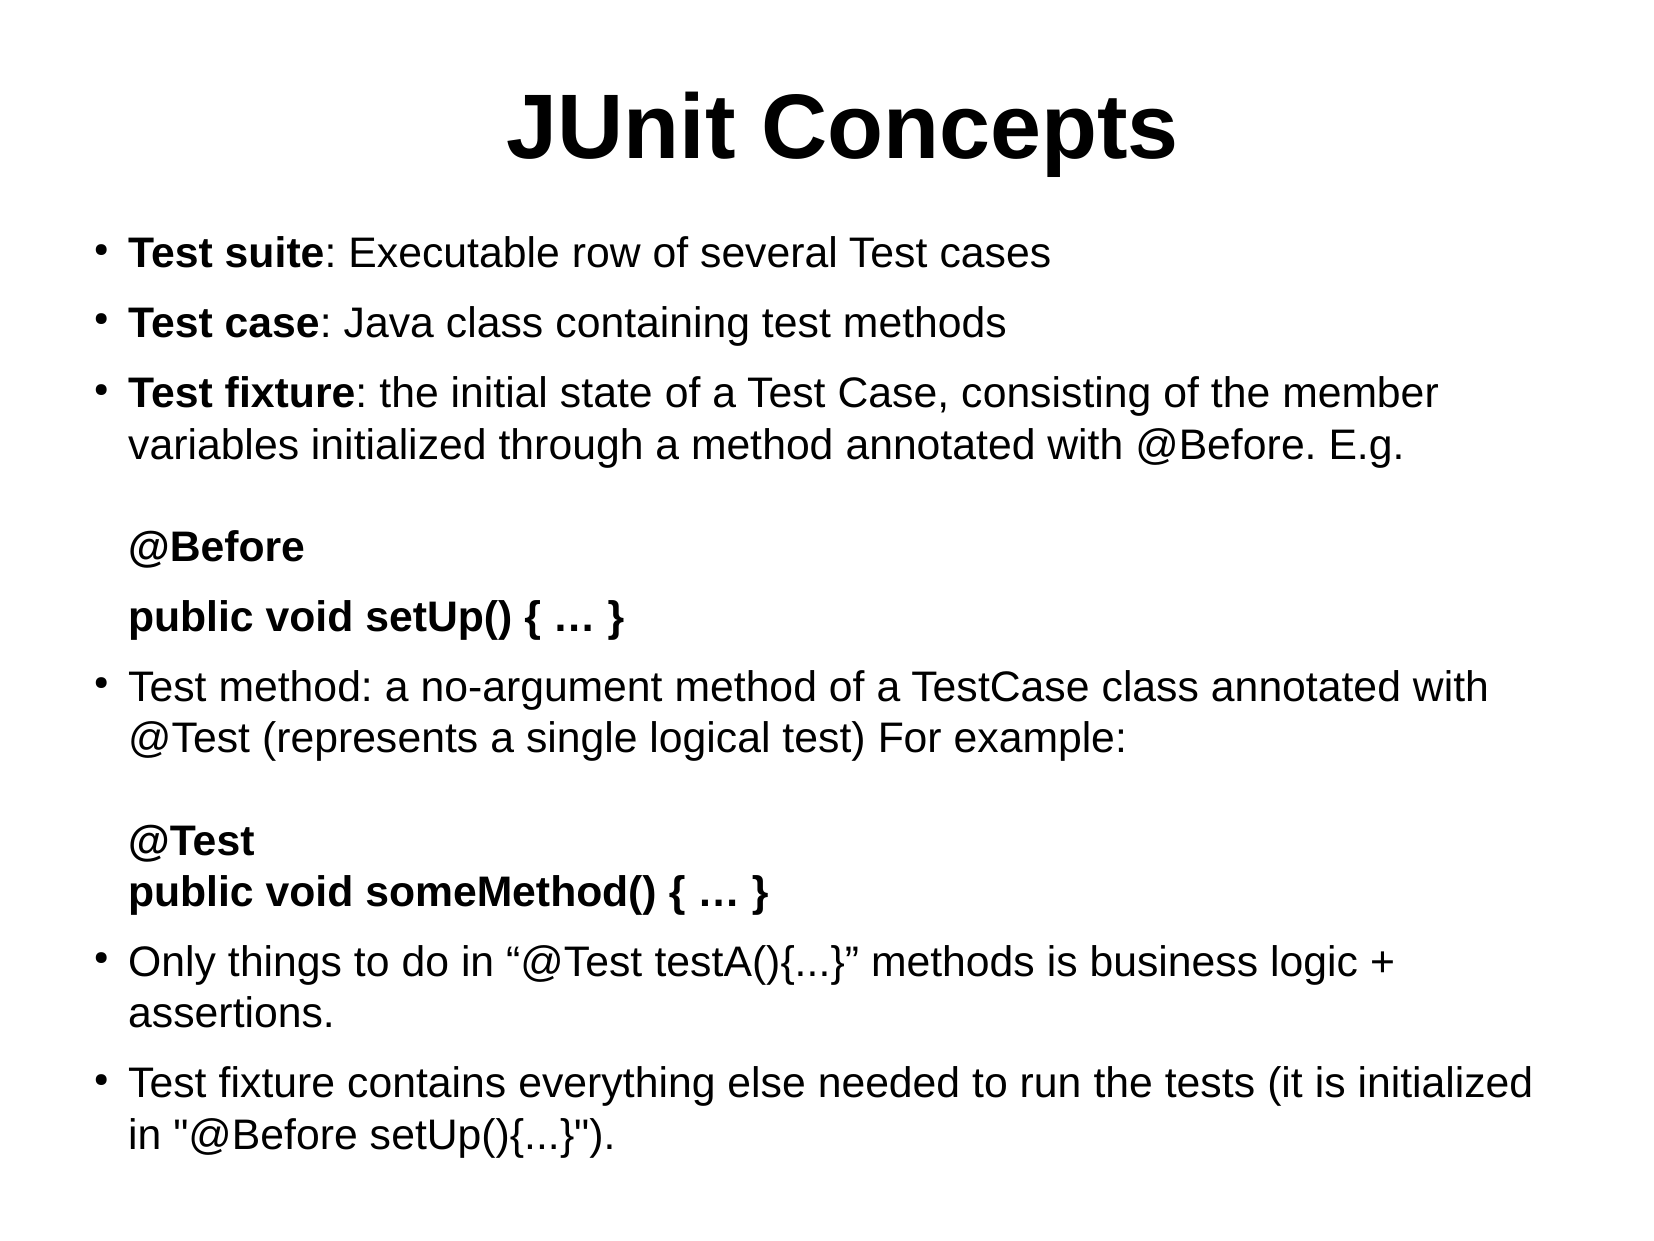

# JUnit Concepts
Test suite: Executable row of several Test cases
Test case: Java class containing test methods
Test fixture: the initial state of a Test Case, consisting of the member variables initialized through a method annotated with @Before. E.g.
@Before
public void setUp() { … }
Test method: a no-argument method of a TestCase class annotated with @Test (represents a single logical test) For example:
@Test
public void someMethod() { … }
Only things to do in “@Test testA(){...}” methods is business logic + assertions.
Test fixture contains everything else needed to run the tests (it is initialized in "@Before setUp(){...}").